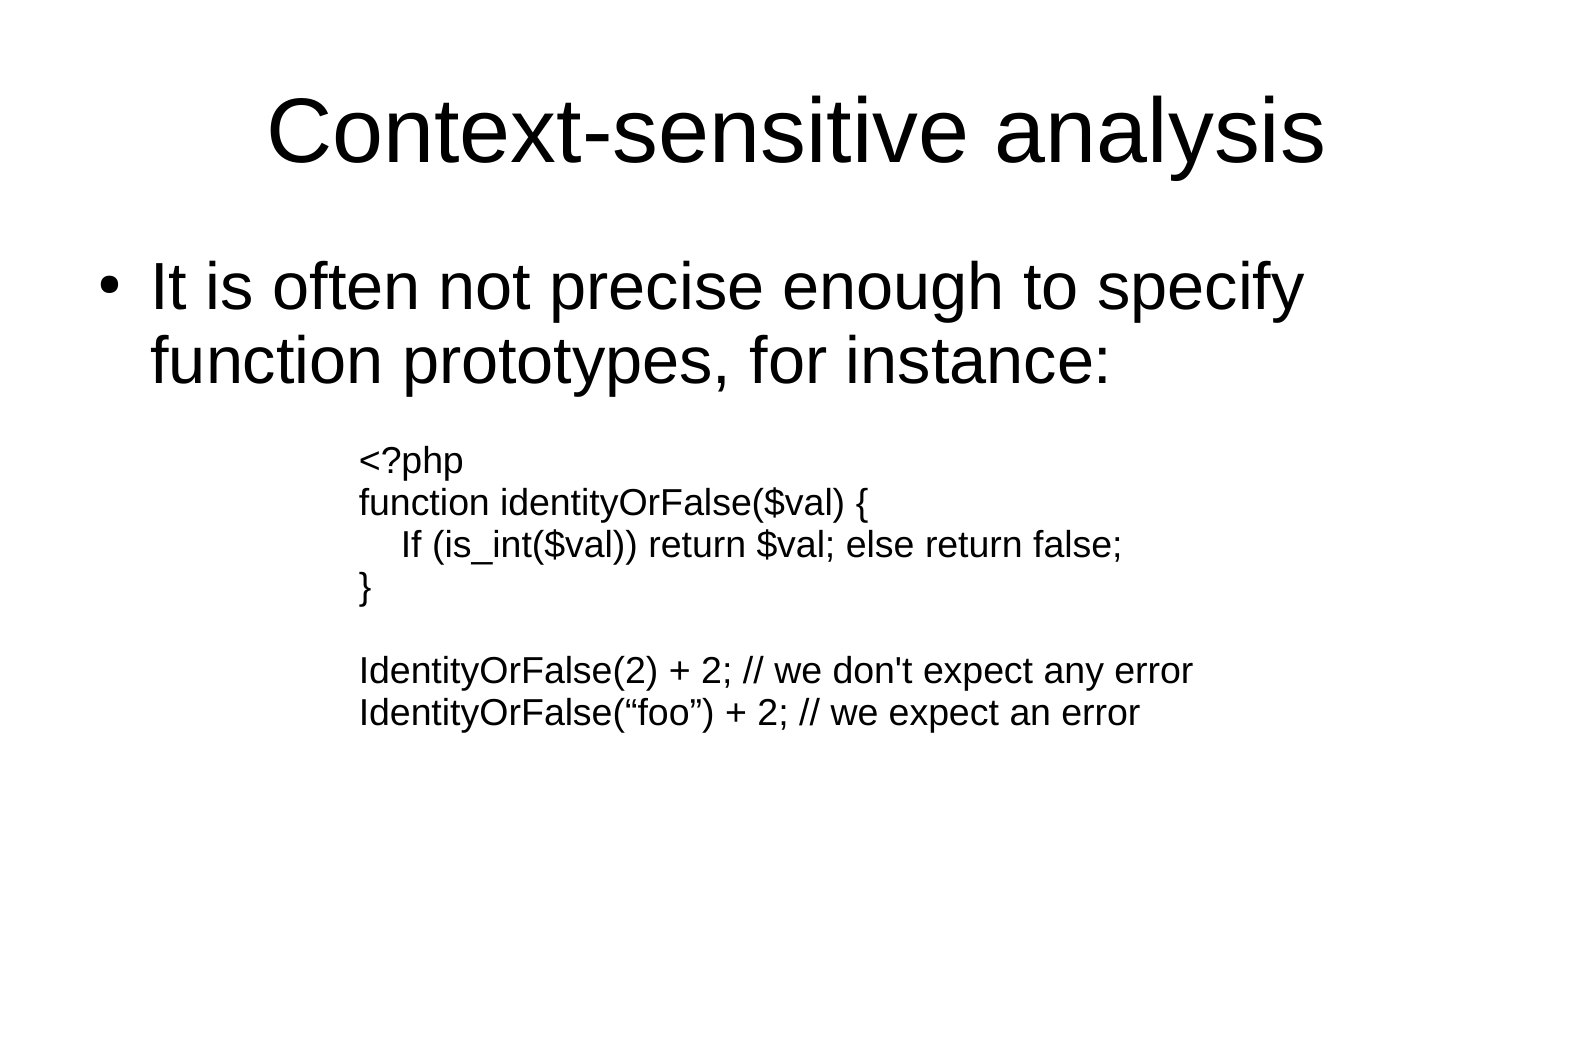

# Context-sensitive analysis
It is often not precise enough to specify function prototypes, for instance:
<?php
function identityOrFalse($val) {
 If (is_int($val)) return $val; else return false;
}
IdentityOrFalse(2) + 2; // we don't expect any error
IdentityOrFalse(“foo”) + 2; // we expect an error